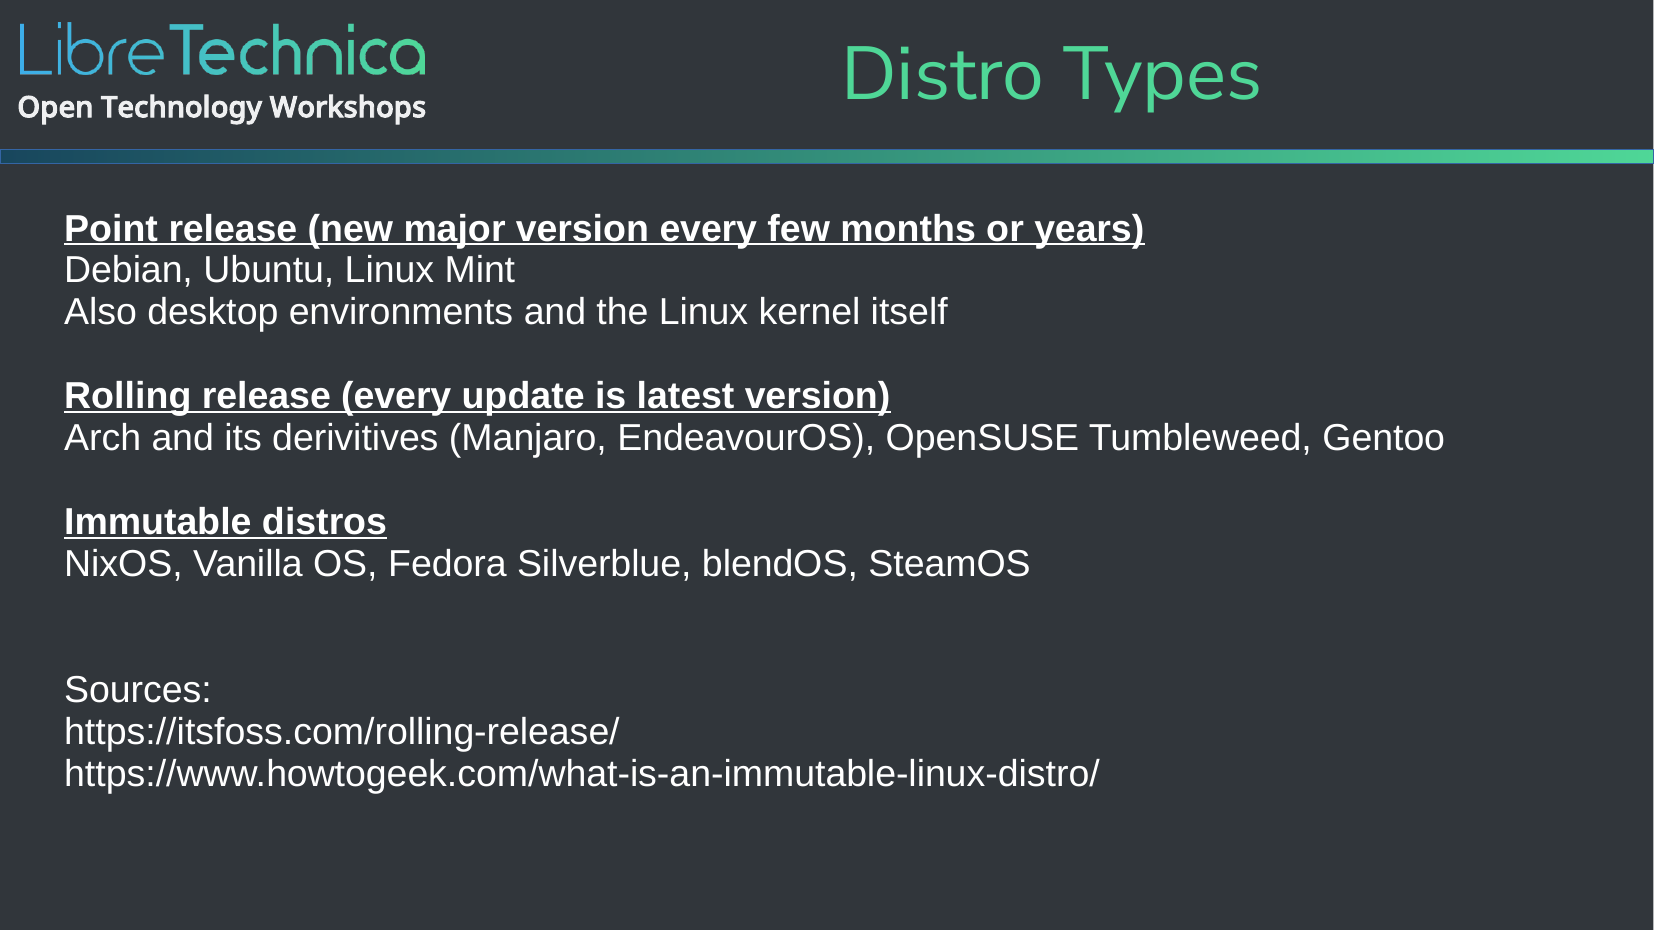

Distro Types
# Open Technology Workshops
Point release (new major version every few months or years)
Debian, Ubuntu, Linux Mint
Also desktop environments and the Linux kernel itself
Rolling release (every update is latest version)
Arch and its derivitives (Manjaro, EndeavourOS), OpenSUSE Tumbleweed, Gentoo
Immutable distros
NixOS, Vanilla OS, Fedora Silverblue, blendOS, SteamOS
Sources:
https://itsfoss.com/rolling-release/
https://www.howtogeek.com/what-is-an-immutable-linux-distro/